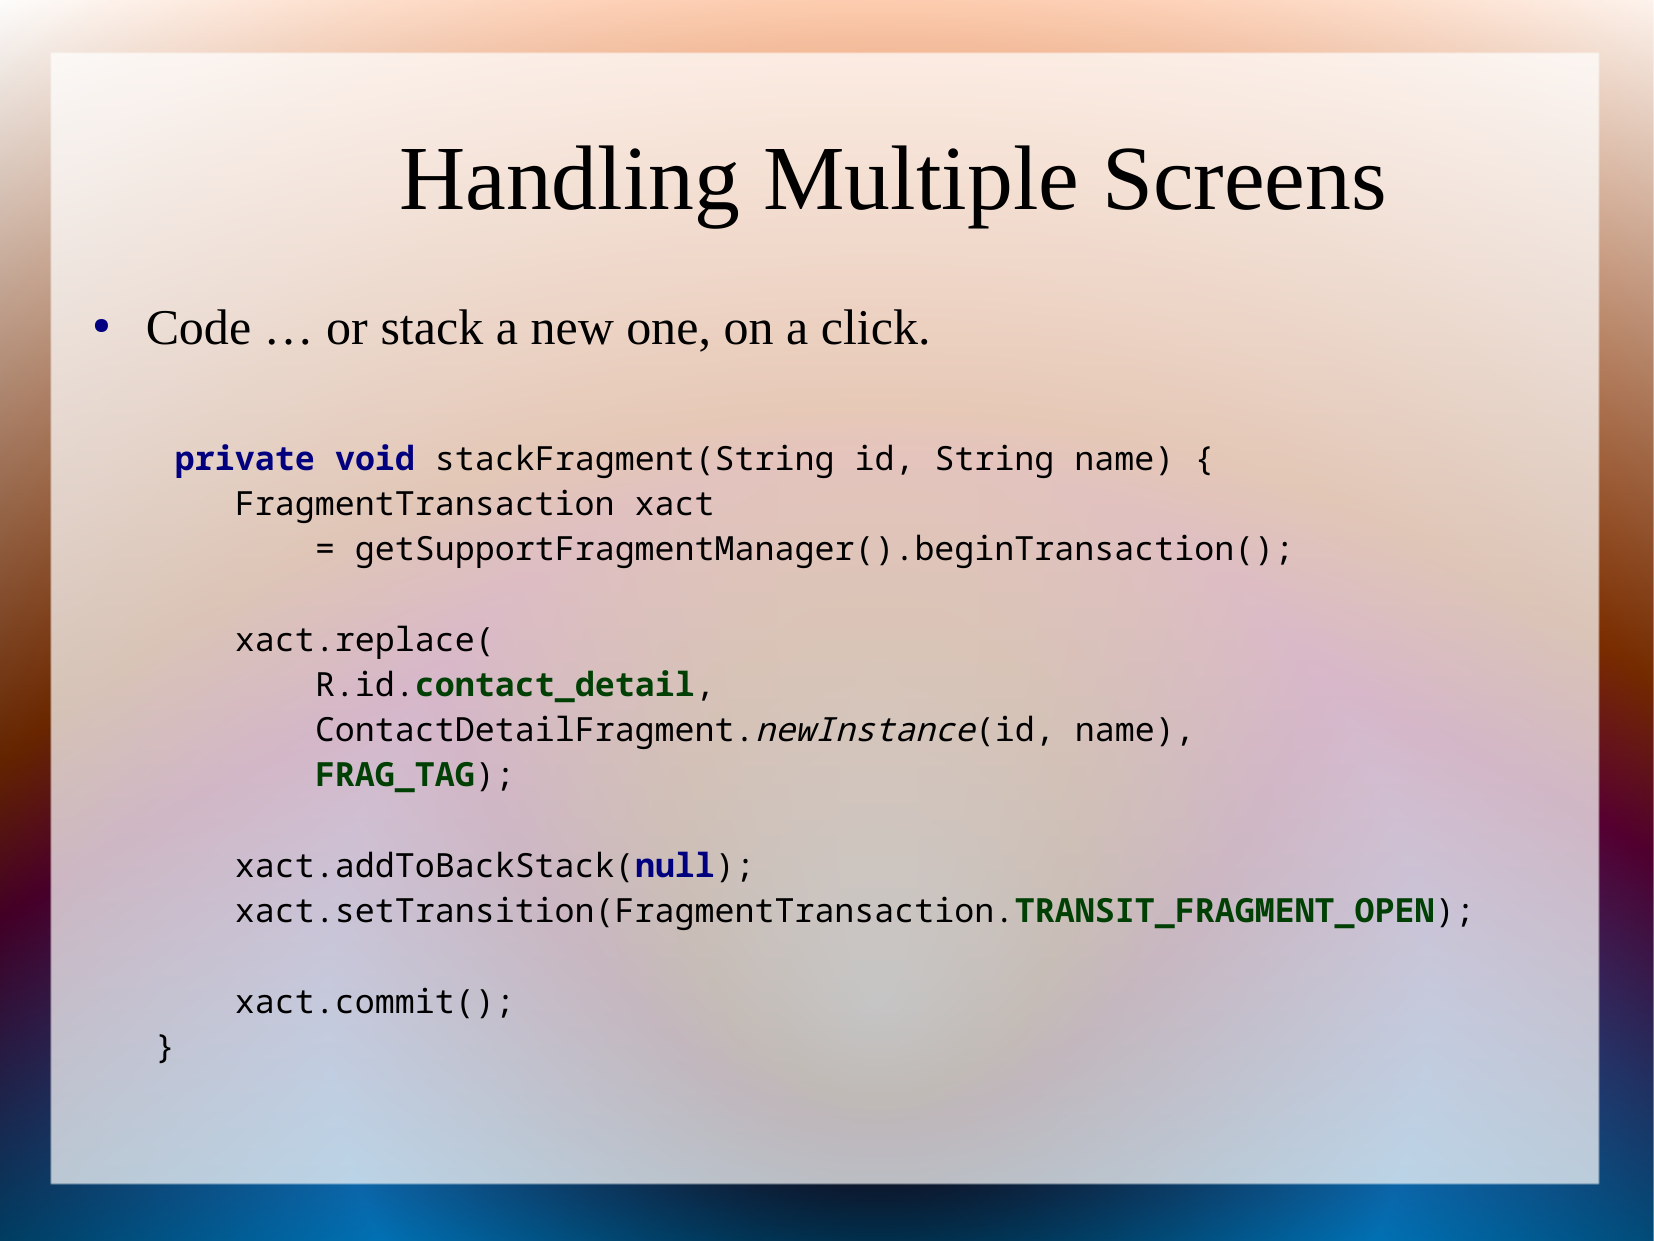

# Handling Multiple Screens
Code … or stack a new one, on a click.
 private void stackFragment(String id, String name) {
 FragmentTransaction xact
 = getSupportFragmentManager().beginTransaction();
 xact.replace(
 R.id.contact_detail,
 ContactDetailFragment.newInstance(id, name),
 FRAG_TAG);
 xact.addToBackStack(null);
 xact.setTransition(FragmentTransaction.TRANSIT_FRAGMENT_OPEN);
 xact.commit();
 }